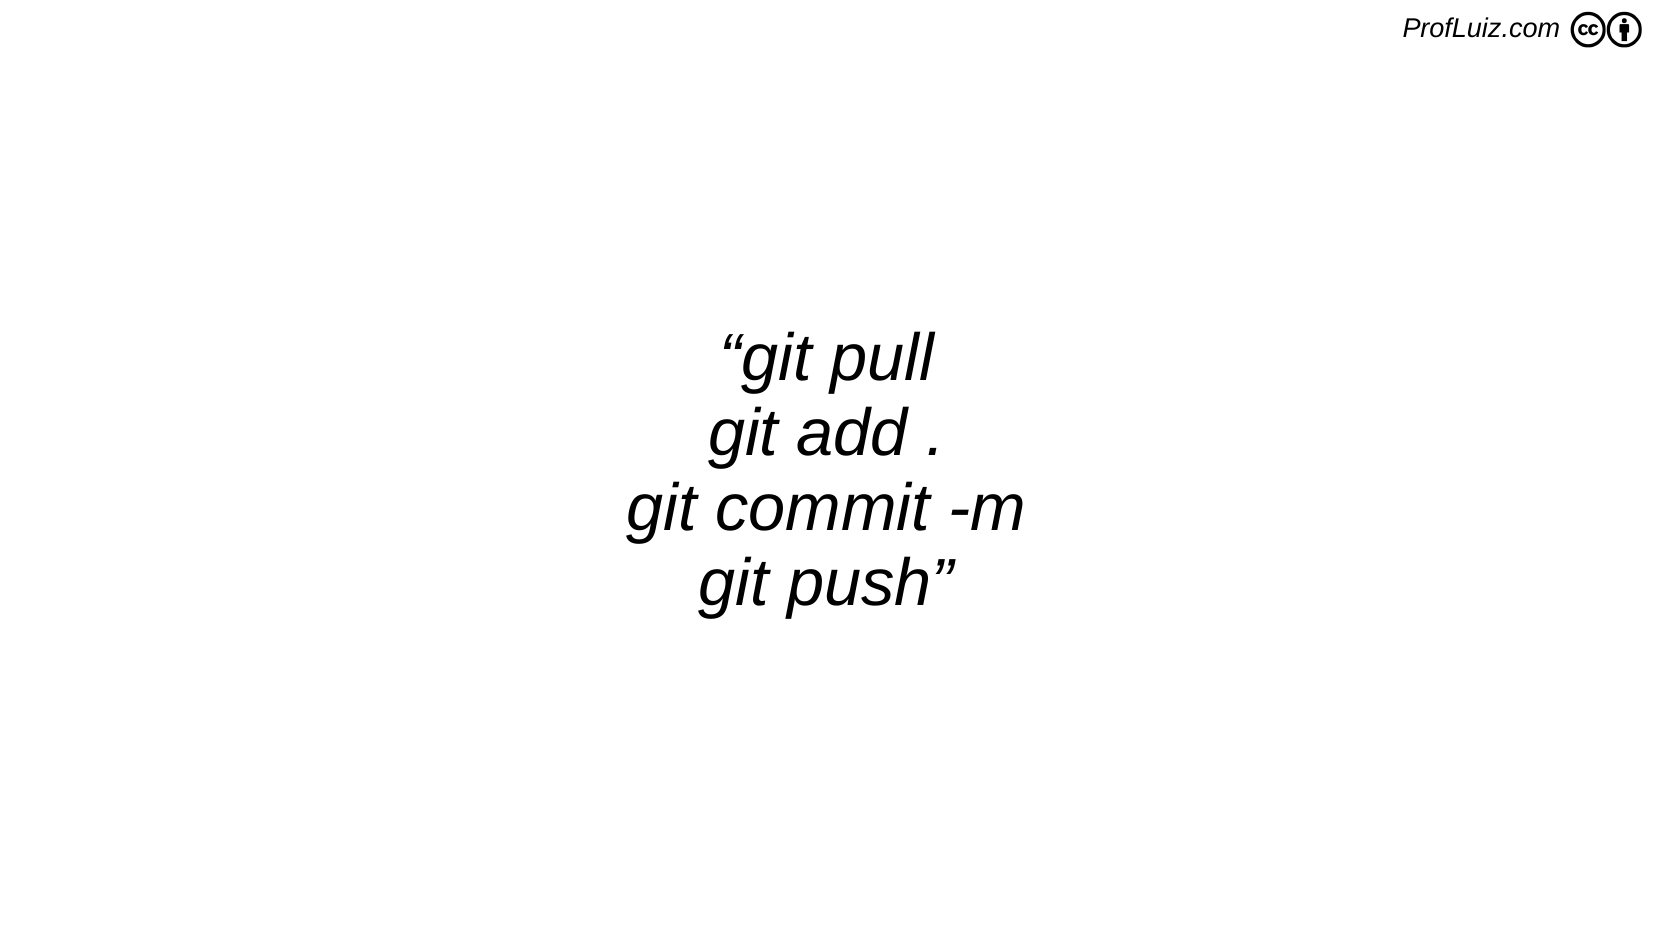

# “git pull
git add .
git commit -m
git push”